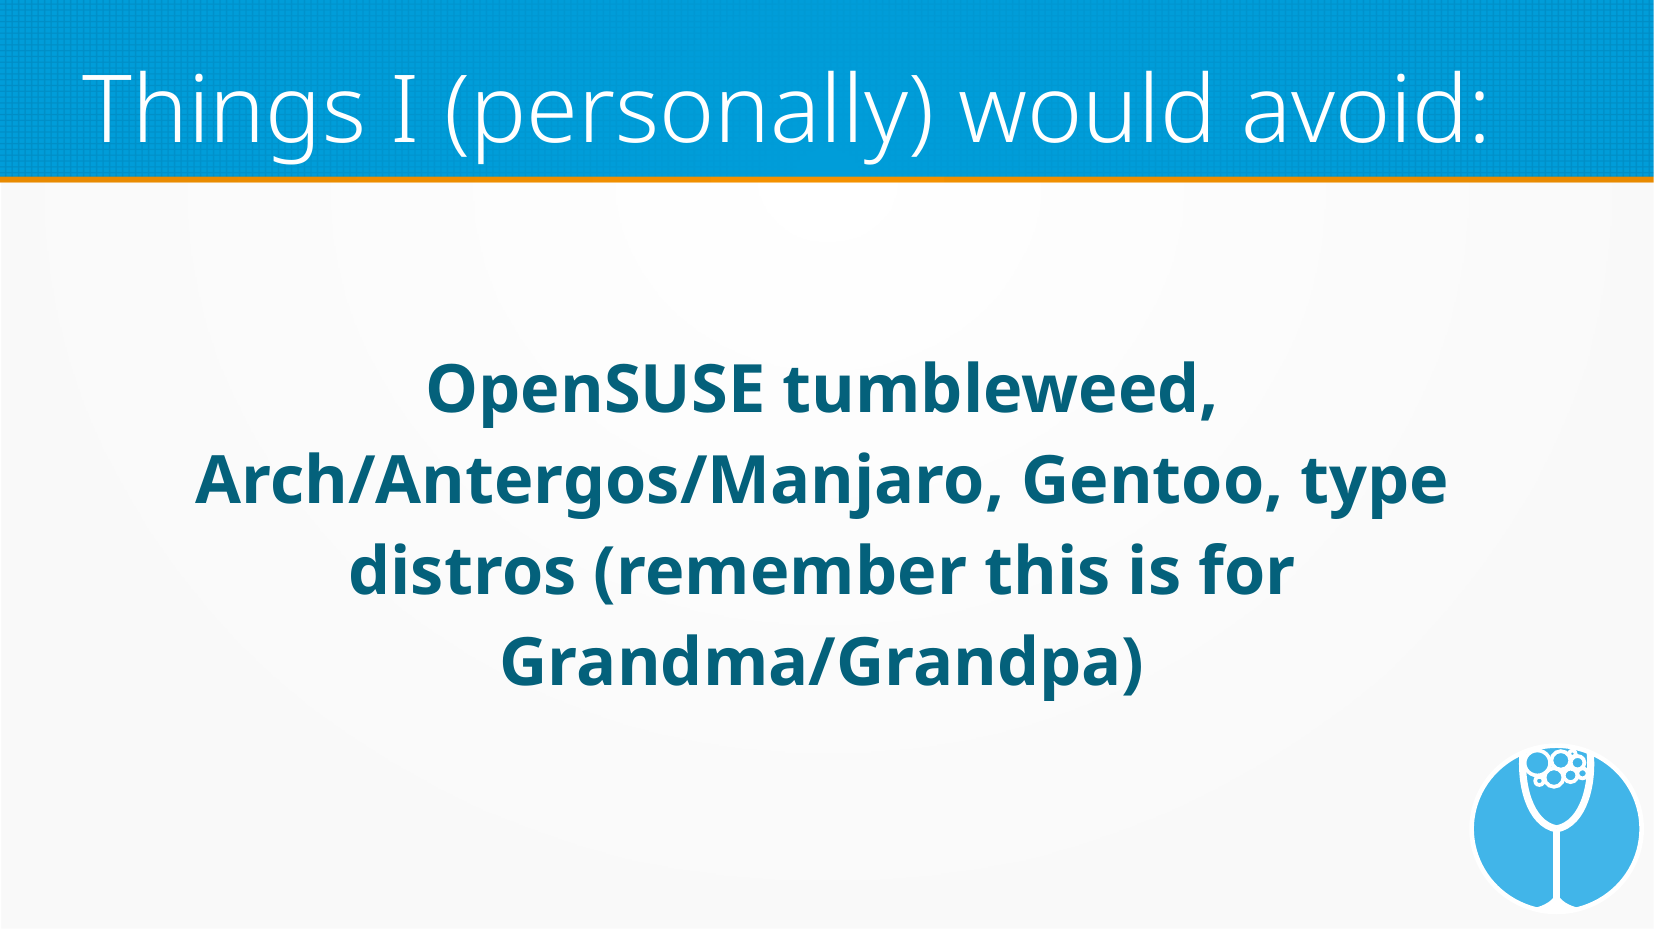

# Things I (personally) would avoid:
OpenSUSE tumbleweed, Arch/Antergos/Manjaro, Gentoo, type distros (remember this is for Grandma/Grandpa)